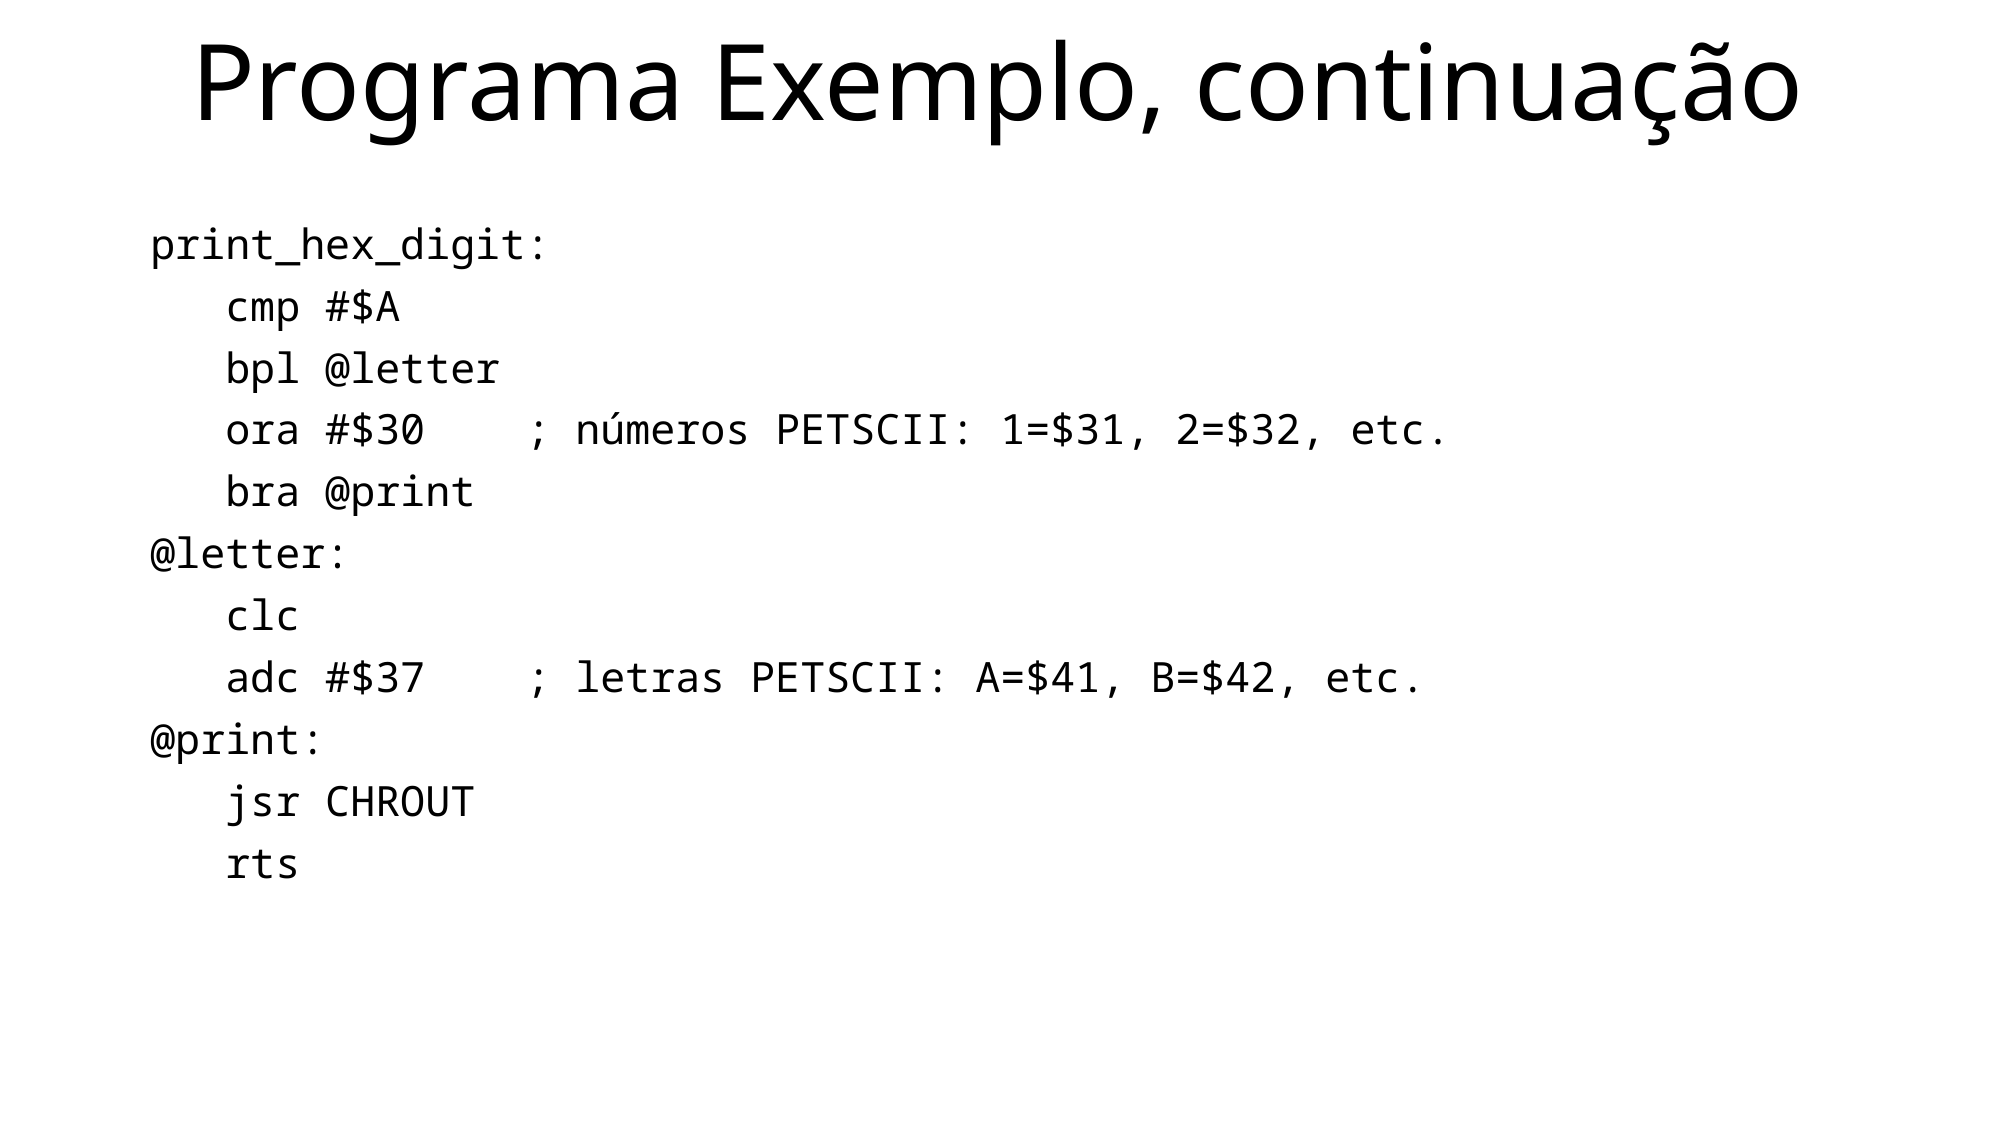

Programa Exemplo, continuação
# print_hex_digit:
 cmp #$A
 bpl @letter
 ora #$30 ; números PETSCII: 1=$31, 2=$32, etc.
 bra @print
@letter:
 clc
 adc #$37		; letras PETSCII: A=$41, B=$42, etc.
@print:
 jsr CHROUT
 rts